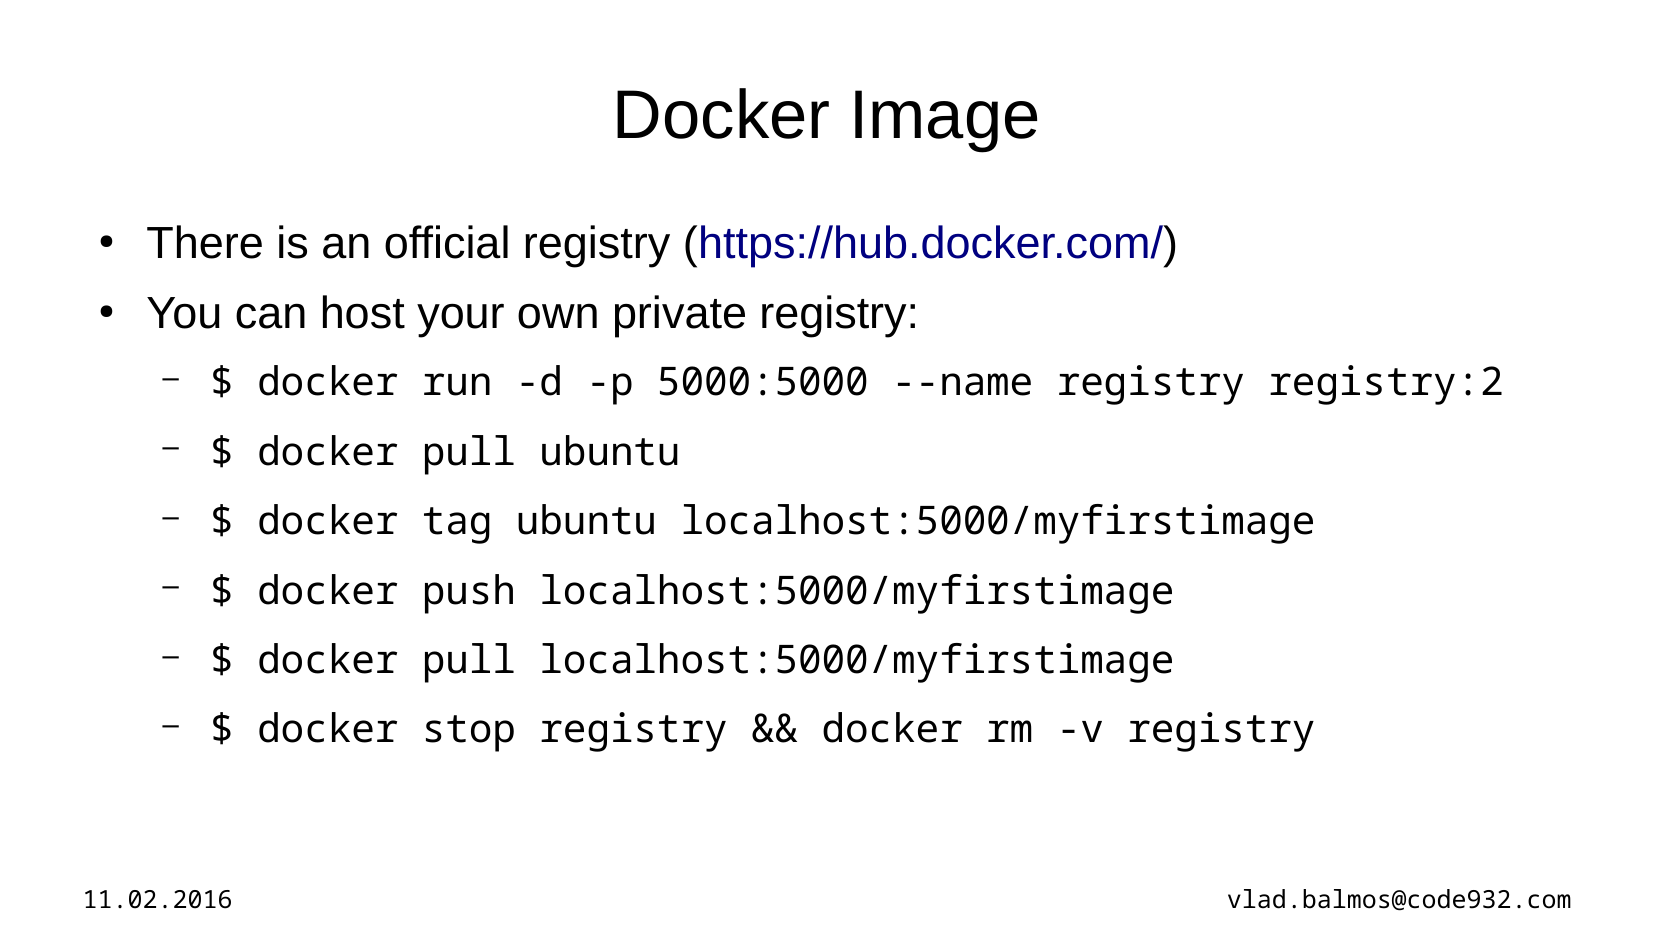

# Docker Image
There is an official registry (https://hub.docker.com/)
You can host your own private registry:
$ docker run -d -p 5000:5000 --name registry registry:2
$ docker pull ubuntu
$ docker tag ubuntu localhost:5000/myfirstimage
$ docker push localhost:5000/myfirstimage
$ docker pull localhost:5000/myfirstimage
$ docker stop registry && docker rm -v registry
11.02.2016
vlad.balmos@code932.com